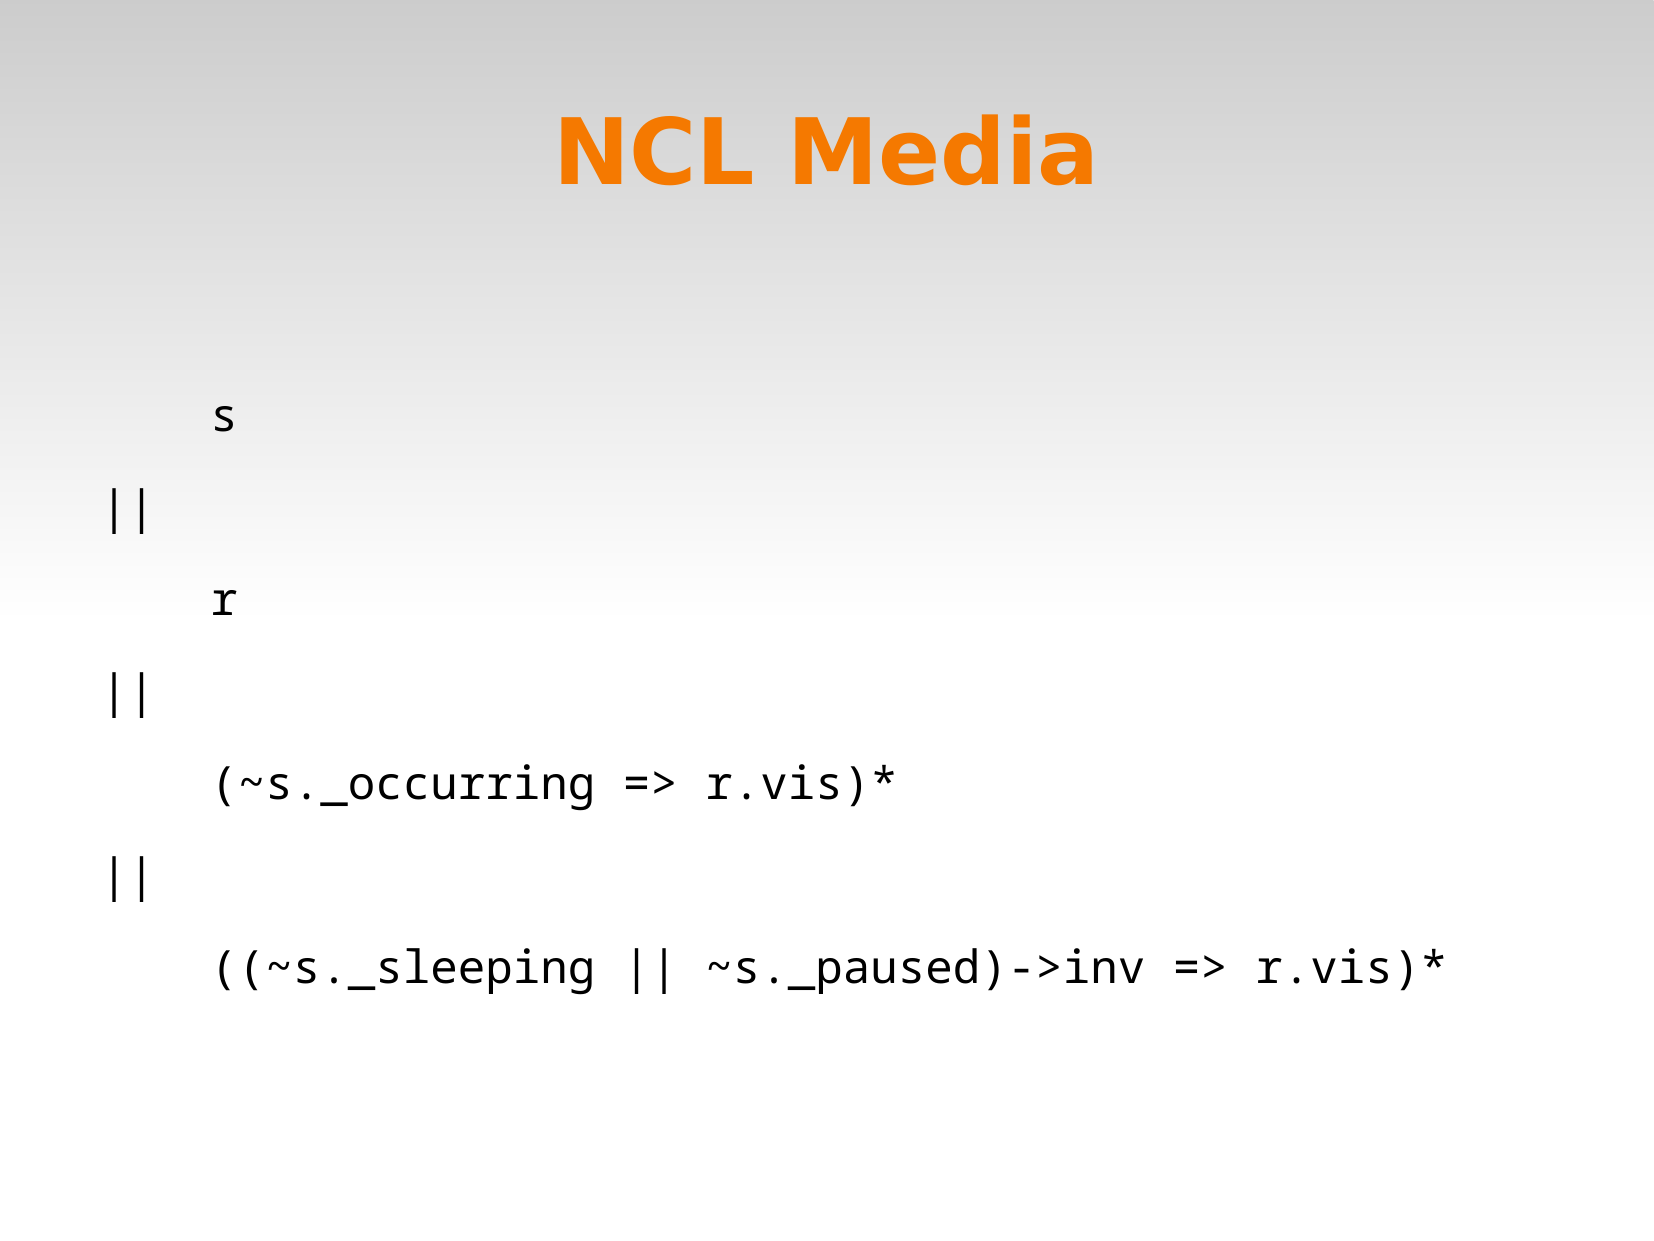

# NCL Media
 s
||
 r
||
 (~s._occurring => r.vis)*
||
 ((~s._sleeping || ~s._paused)->inv => r.vis)*